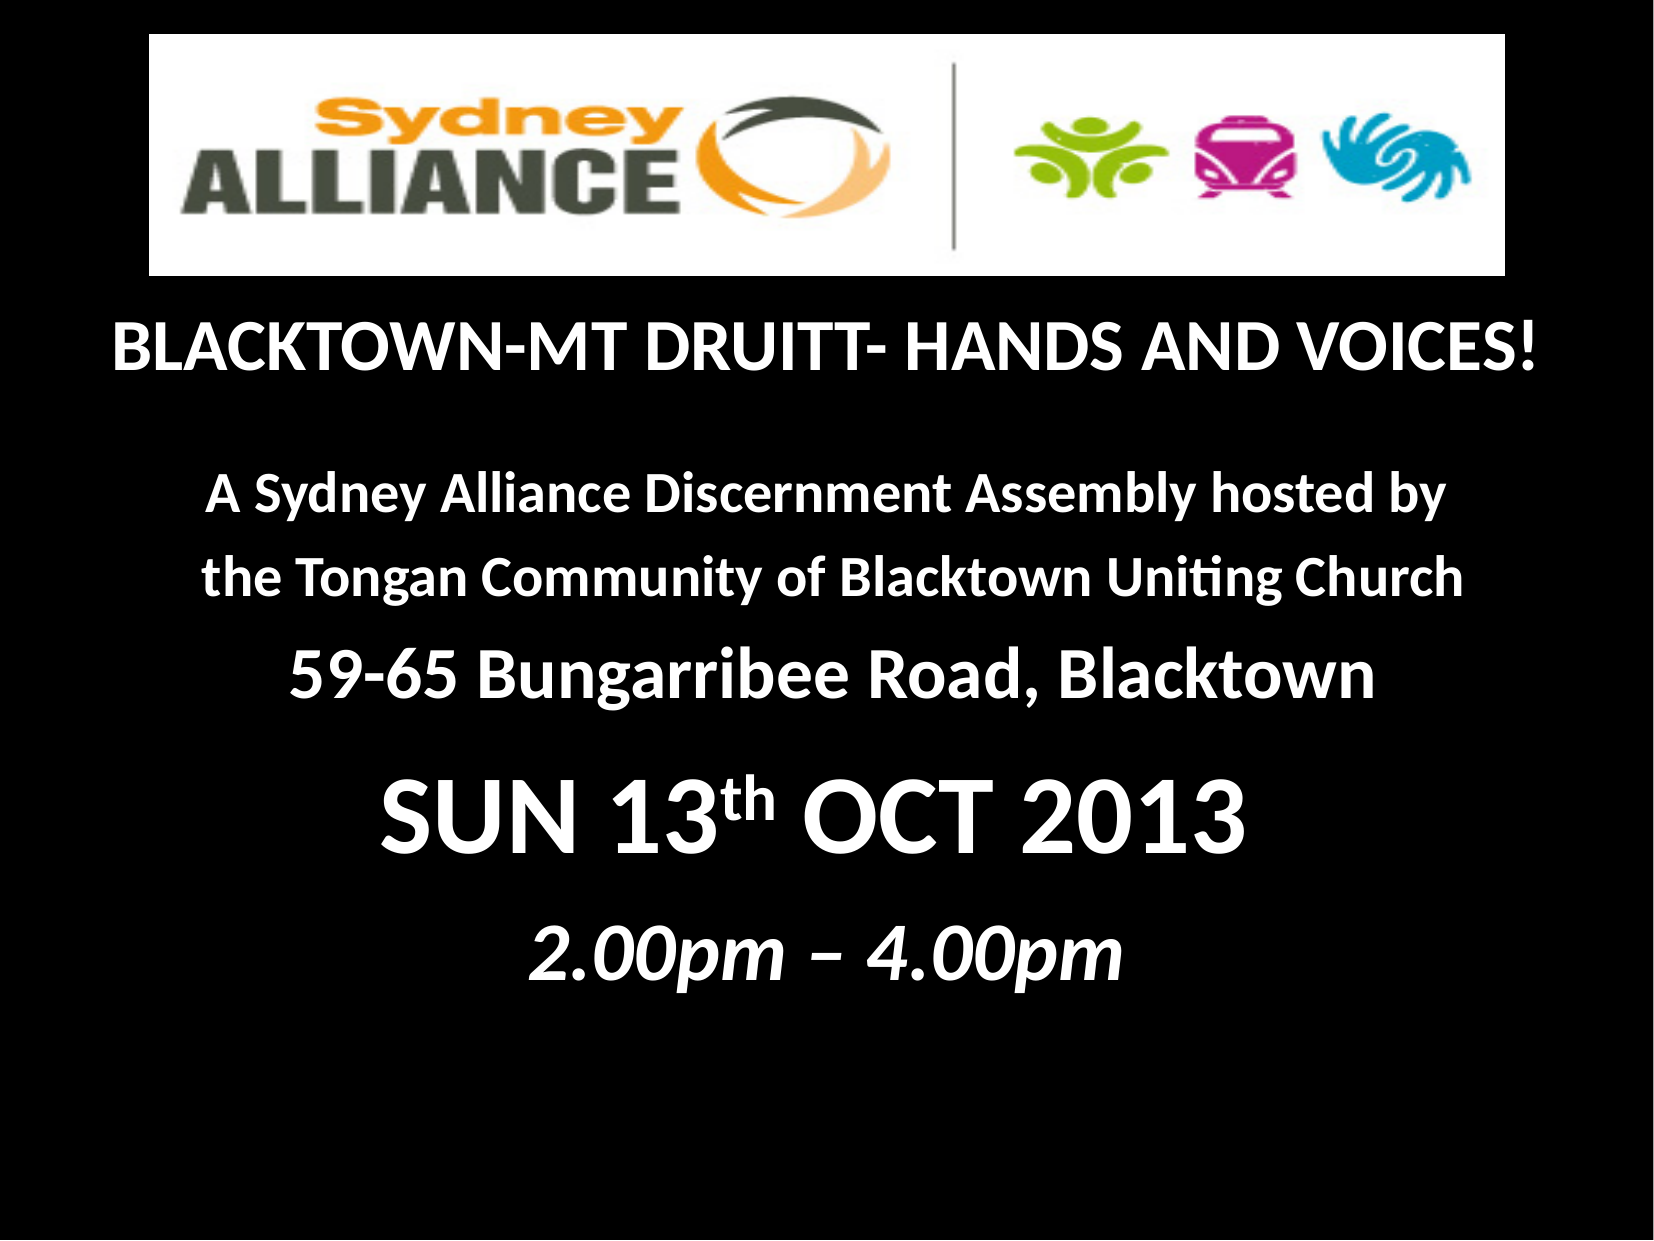

# BLACKTOWN-MT DRUITT- HANDS AND VOICES!
A Sydney Alliance Discernment Assembly hosted by
 the Tongan Community of Blacktown Uniting Church
 59-65 Bungarribee Road, Blacktown
SUN 13th OCT 2013
2.00pm – 4.00pm